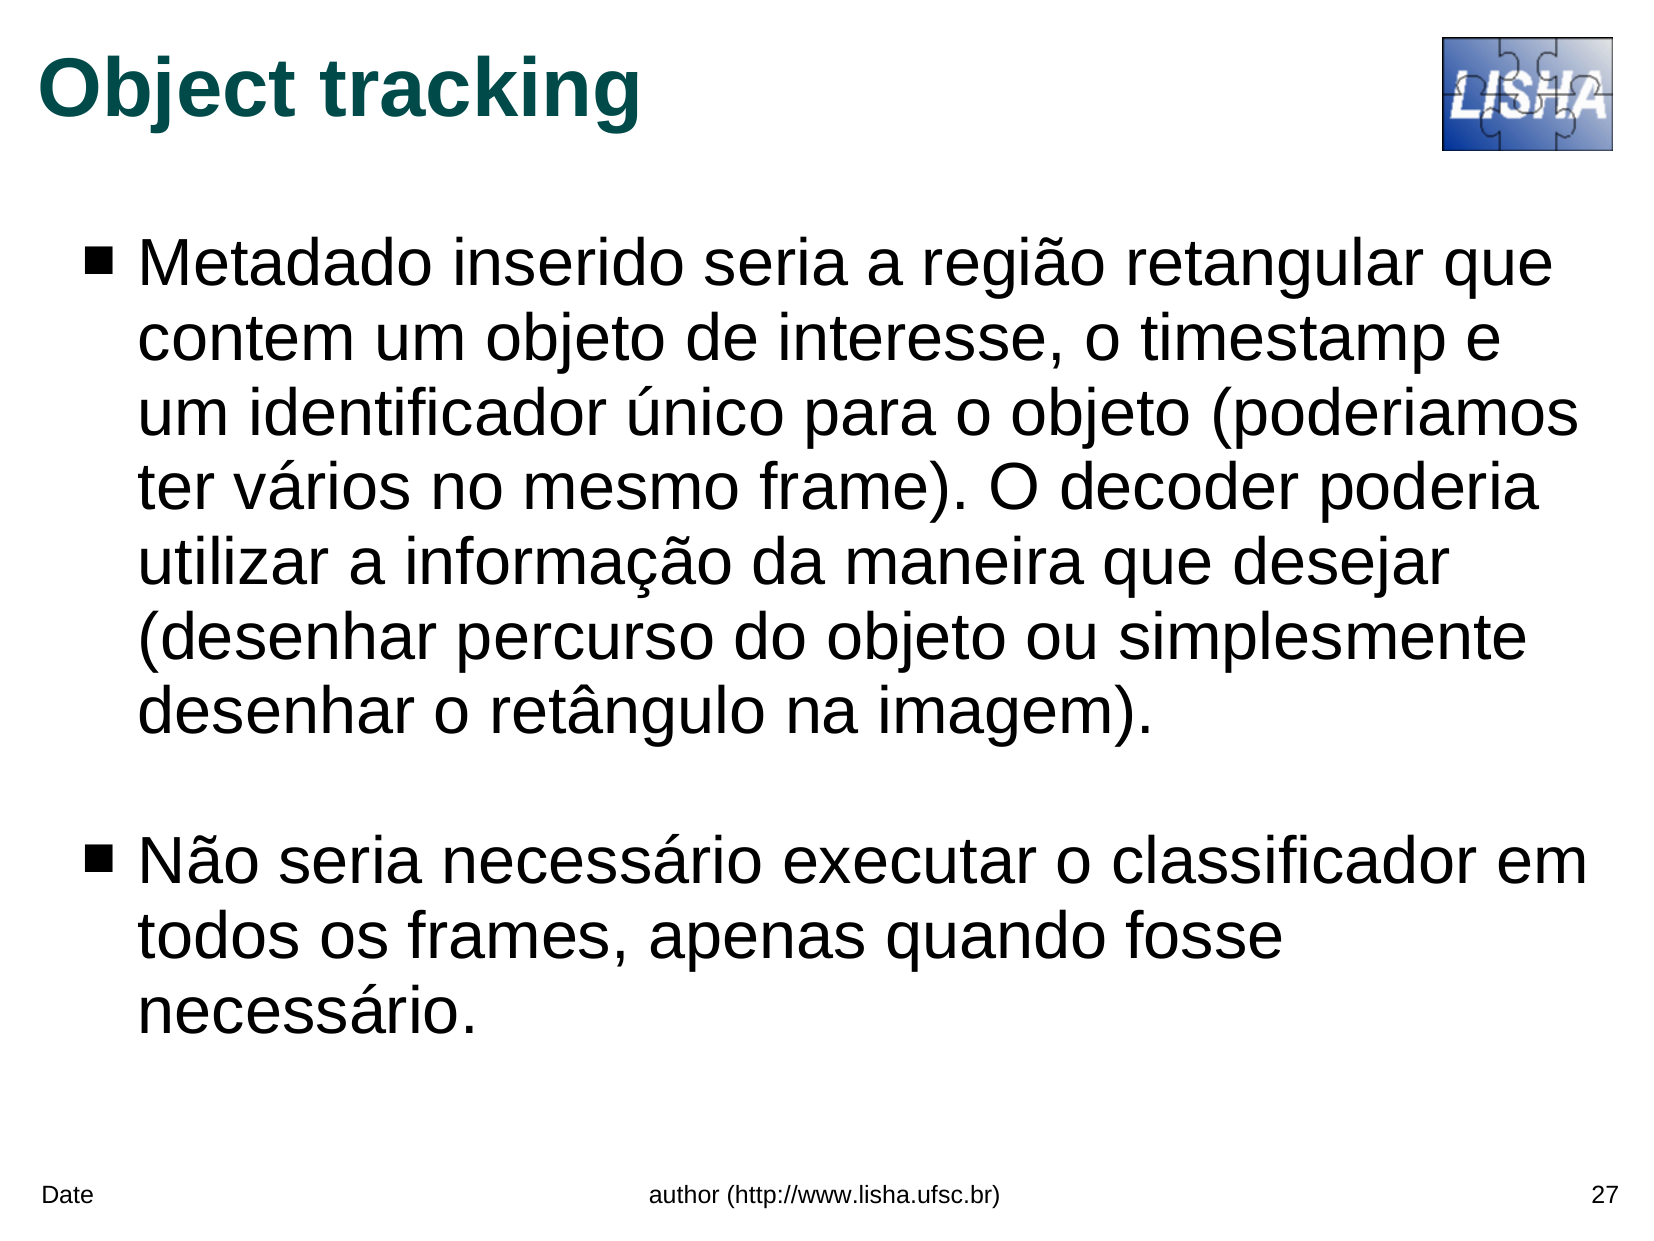

# Object tracking
Metadado inserido seria a região retangular que contem um objeto de interesse, o timestamp e um identificador único para o objeto (poderiamos ter vários no mesmo frame). O decoder poderia utilizar a informação da maneira que desejar (desenhar percurso do objeto ou simplesmente desenhar o retângulo na imagem).
Não seria necessário executar o classificador em todos os frames, apenas quando fosse necessário.